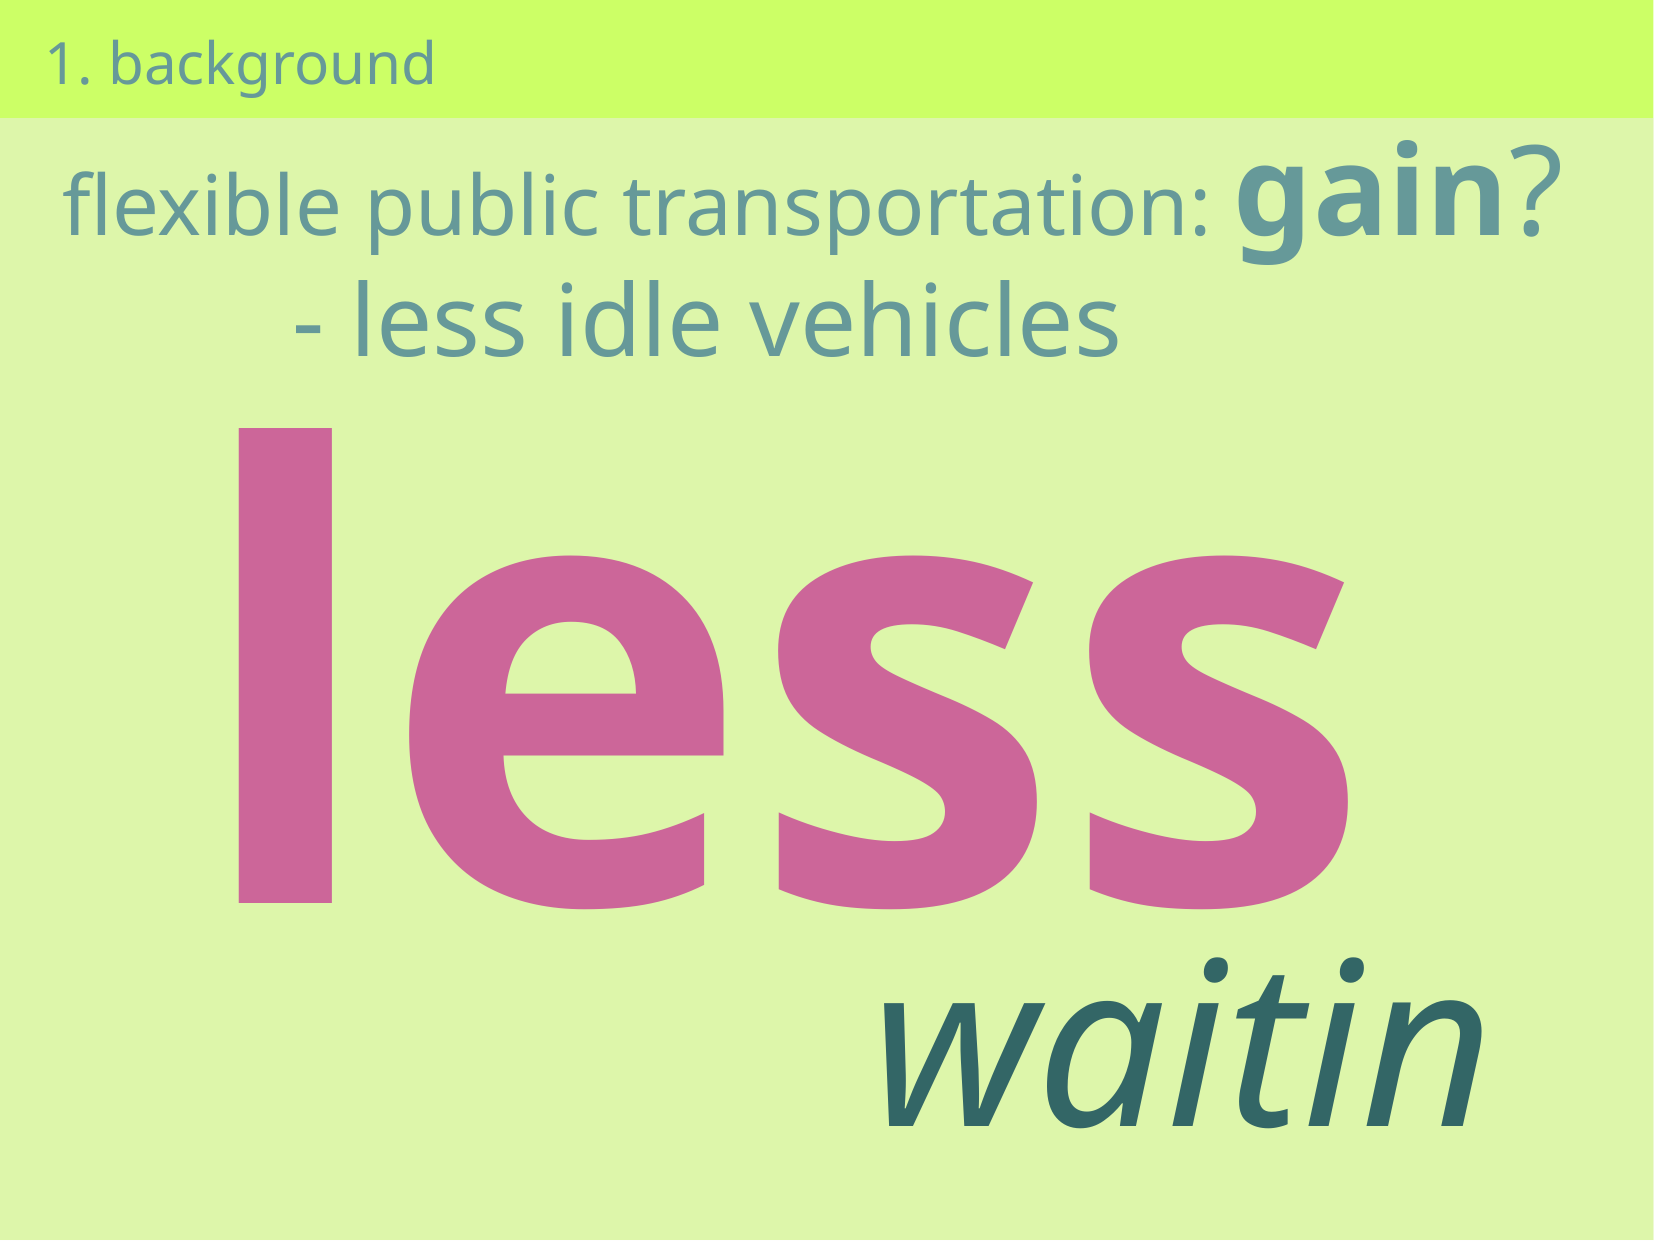

1. background
flexible public transportation: gain?
less
- less idle vehicles
waiting